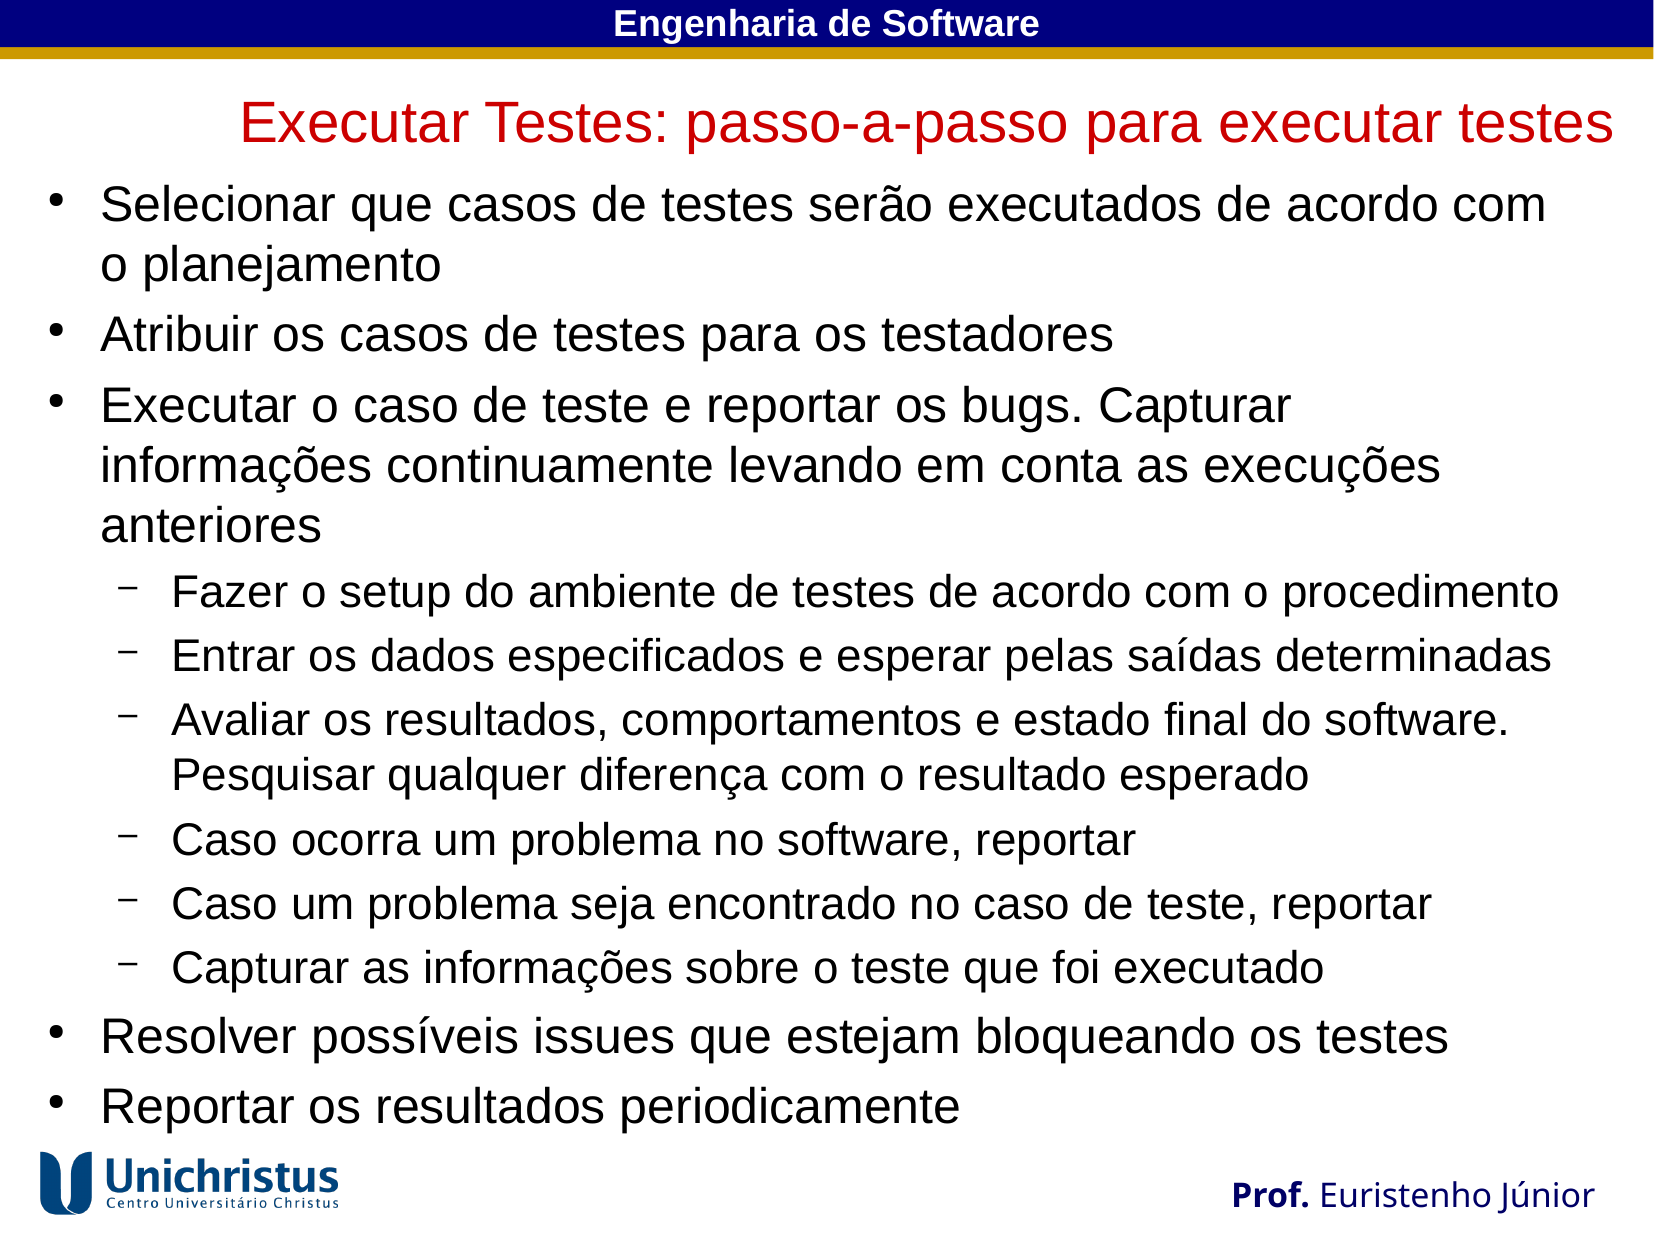

Engenharia de Software
Executar Testes: passo-a-passo para executar testes
# Selecionar que casos de testes serão executados de acordo com o planejamento
Atribuir os casos de testes para os testadores
Executar o caso de teste e reportar os bugs. Capturar informações continuamente levando em conta as execuções anteriores
Fazer o setup do ambiente de testes de acordo com o procedimento
Entrar os dados especificados e esperar pelas saídas determinadas
Avaliar os resultados, comportamentos e estado final do software. Pesquisar qualquer diferença com o resultado esperado
Caso ocorra um problema no software, reportar
Caso um problema seja encontrado no caso de teste, reportar
Capturar as informações sobre o teste que foi executado
Resolver possíveis issues que estejam bloqueando os testes
Reportar os resultados periodicamente
Prof. Euristenho Júnior